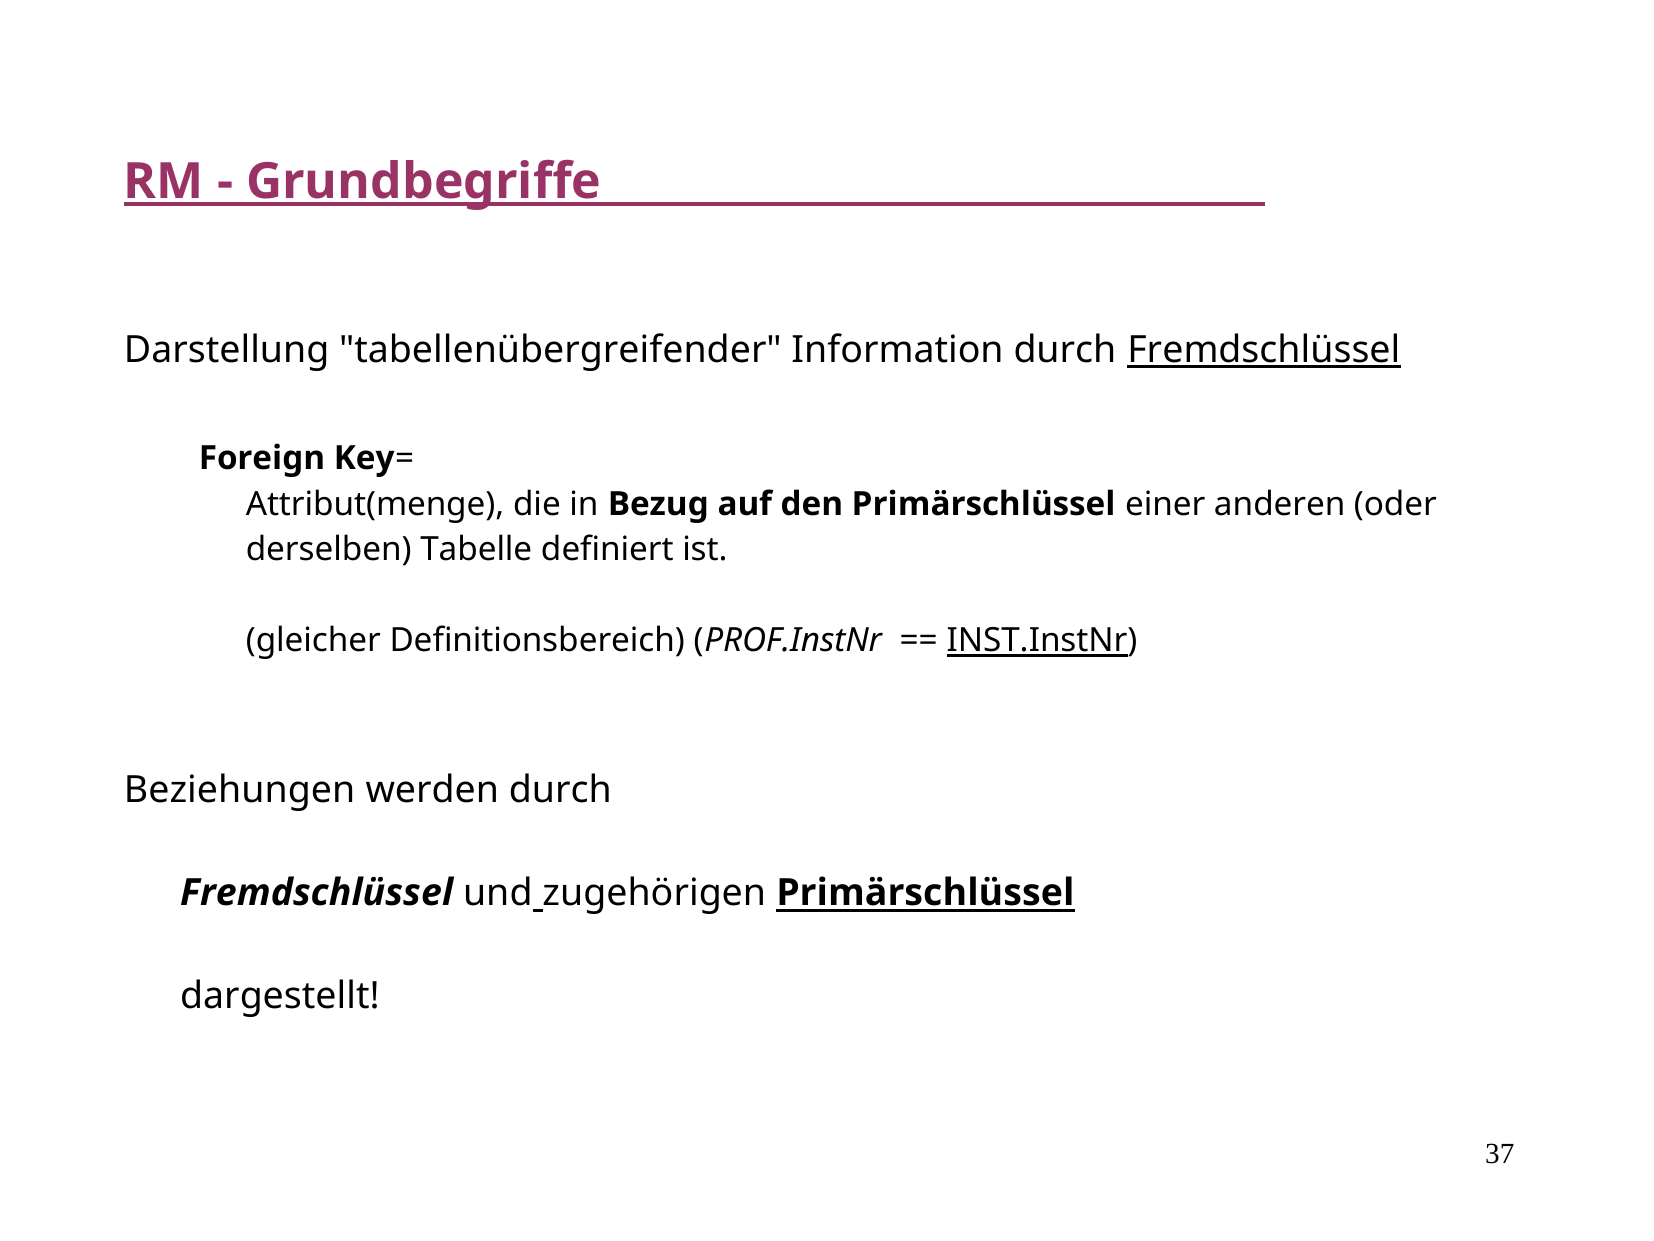

# RM - Grundbegriffe
Darstellung "tabellenübergreifender" Information durch Fremdschlüssel
Foreign Key=
Attribut(menge), die in Bezug auf den Primärschlüssel einer anderen (oder derselben) Tabelle definiert ist.
(gleicher Definitionsbereich) (PROF.InstNr == INST.InstNr)
Beziehungen werden durch
Fremdschlüssel und zugehörigen Primärschlüssel
dargestellt!
37